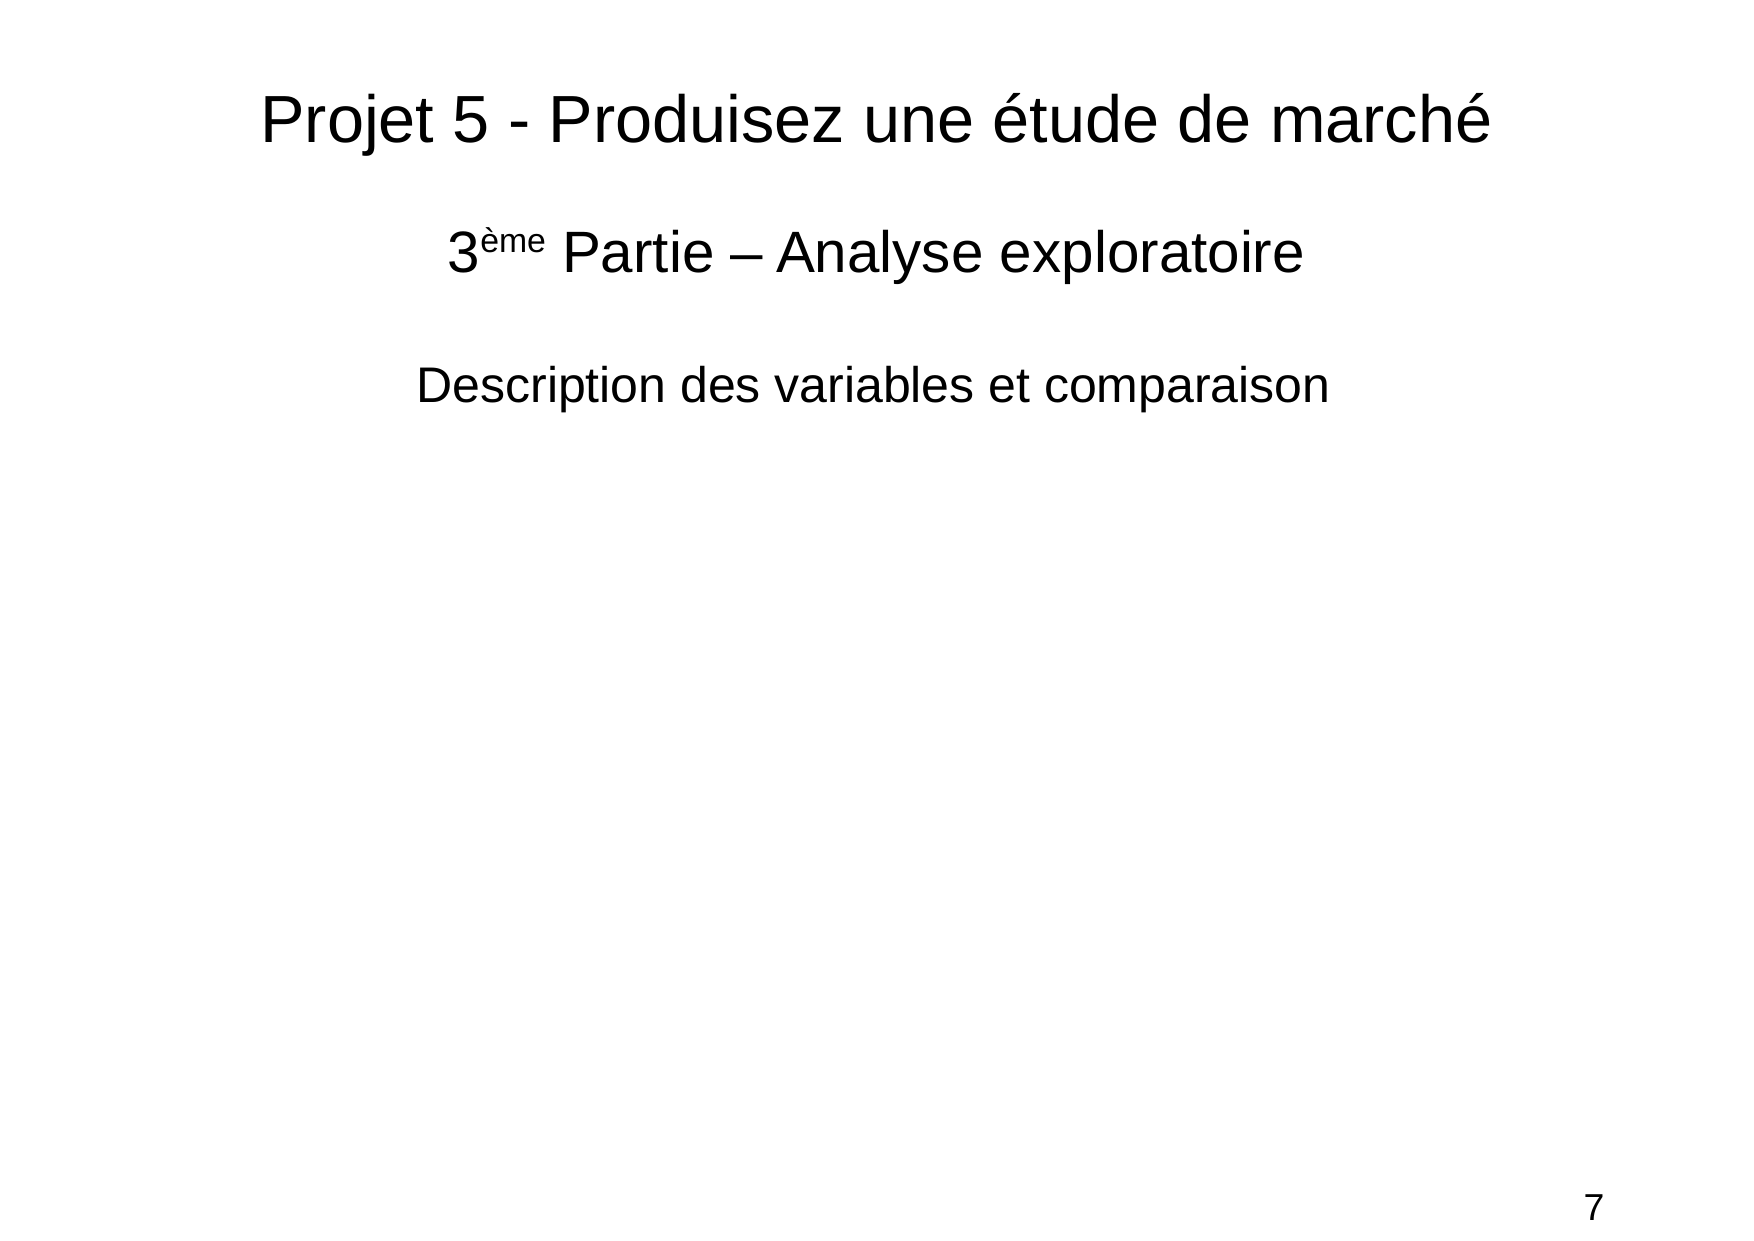

# Projet 5 - Produisez une étude de marché
3ème Partie – Analyse exploratoire
Description des variables et comparaison